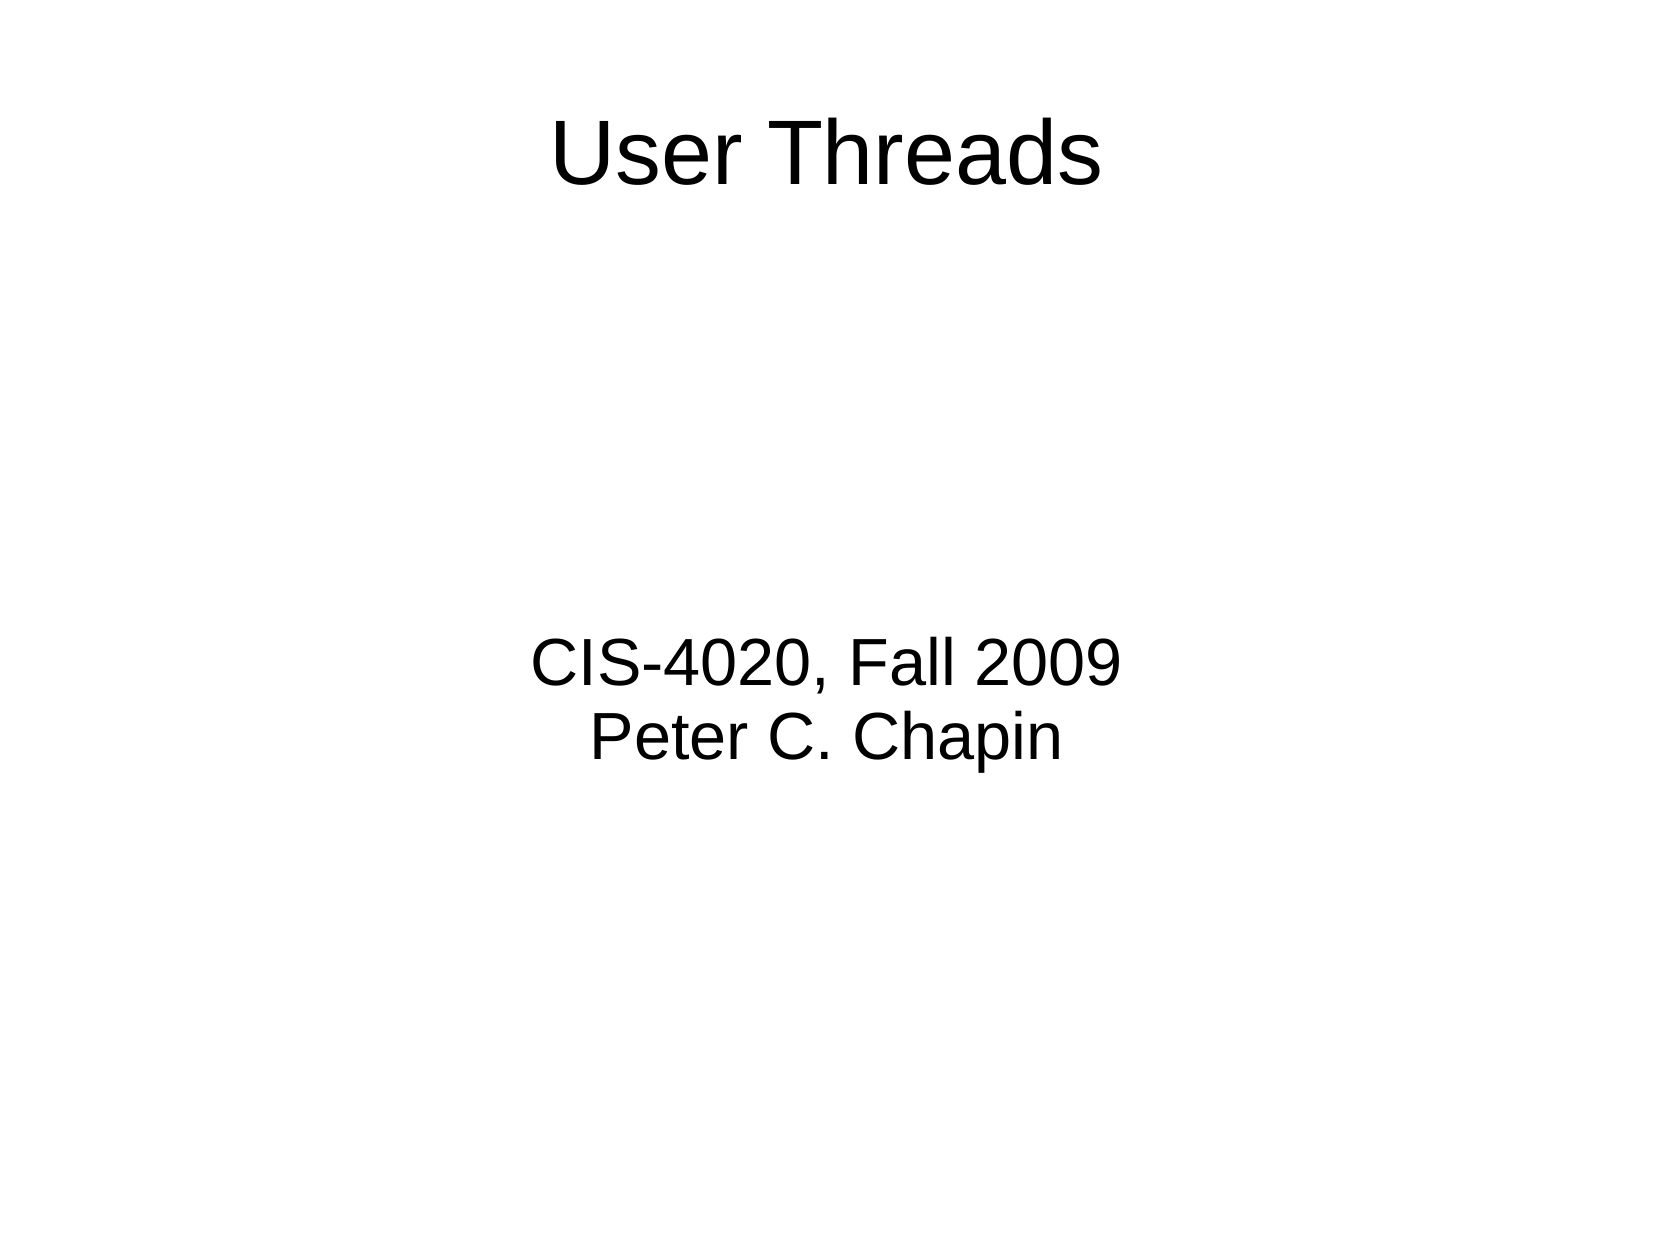

# User Threads
CIS-4020, Fall 2009
Peter C. Chapin